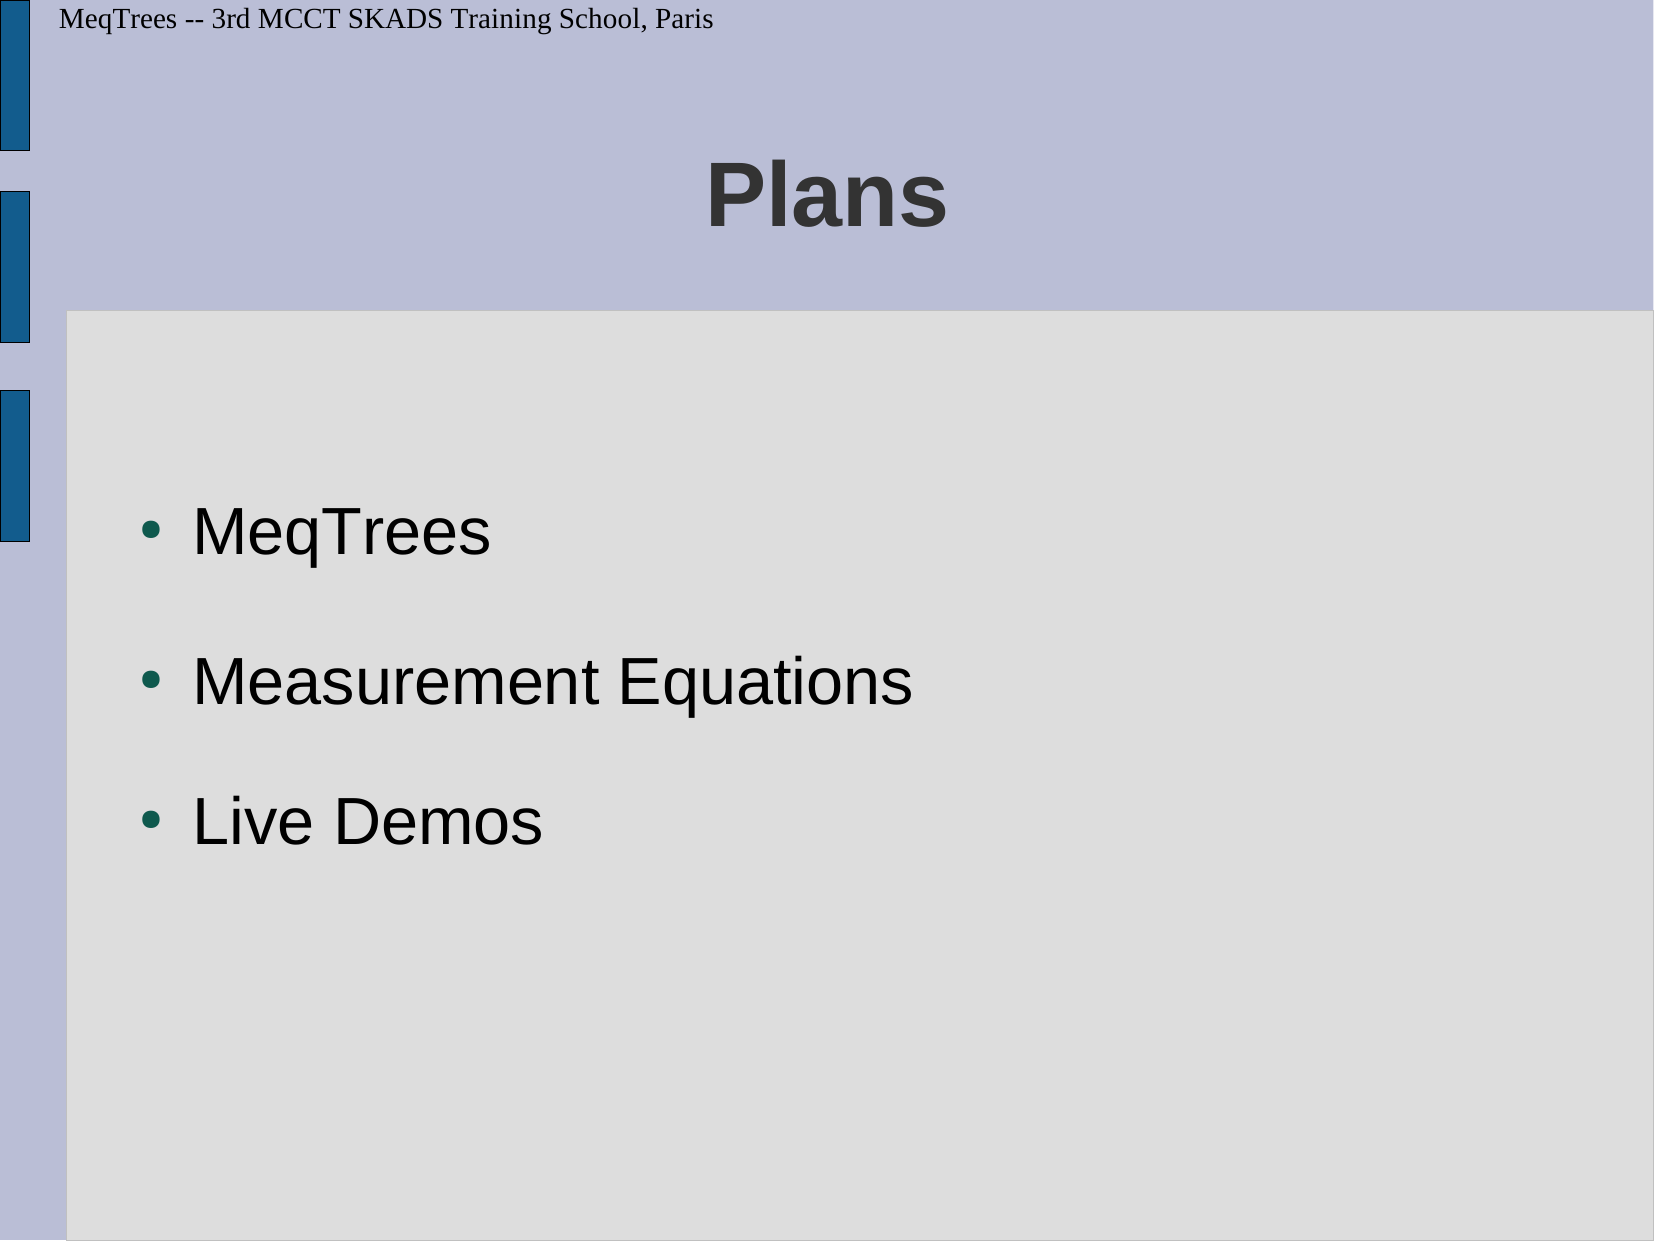

MeqTrees -- 3rd MCCT SKADS Training School, Paris
# Plans
MeqTrees
Measurement Equations
Live Demos